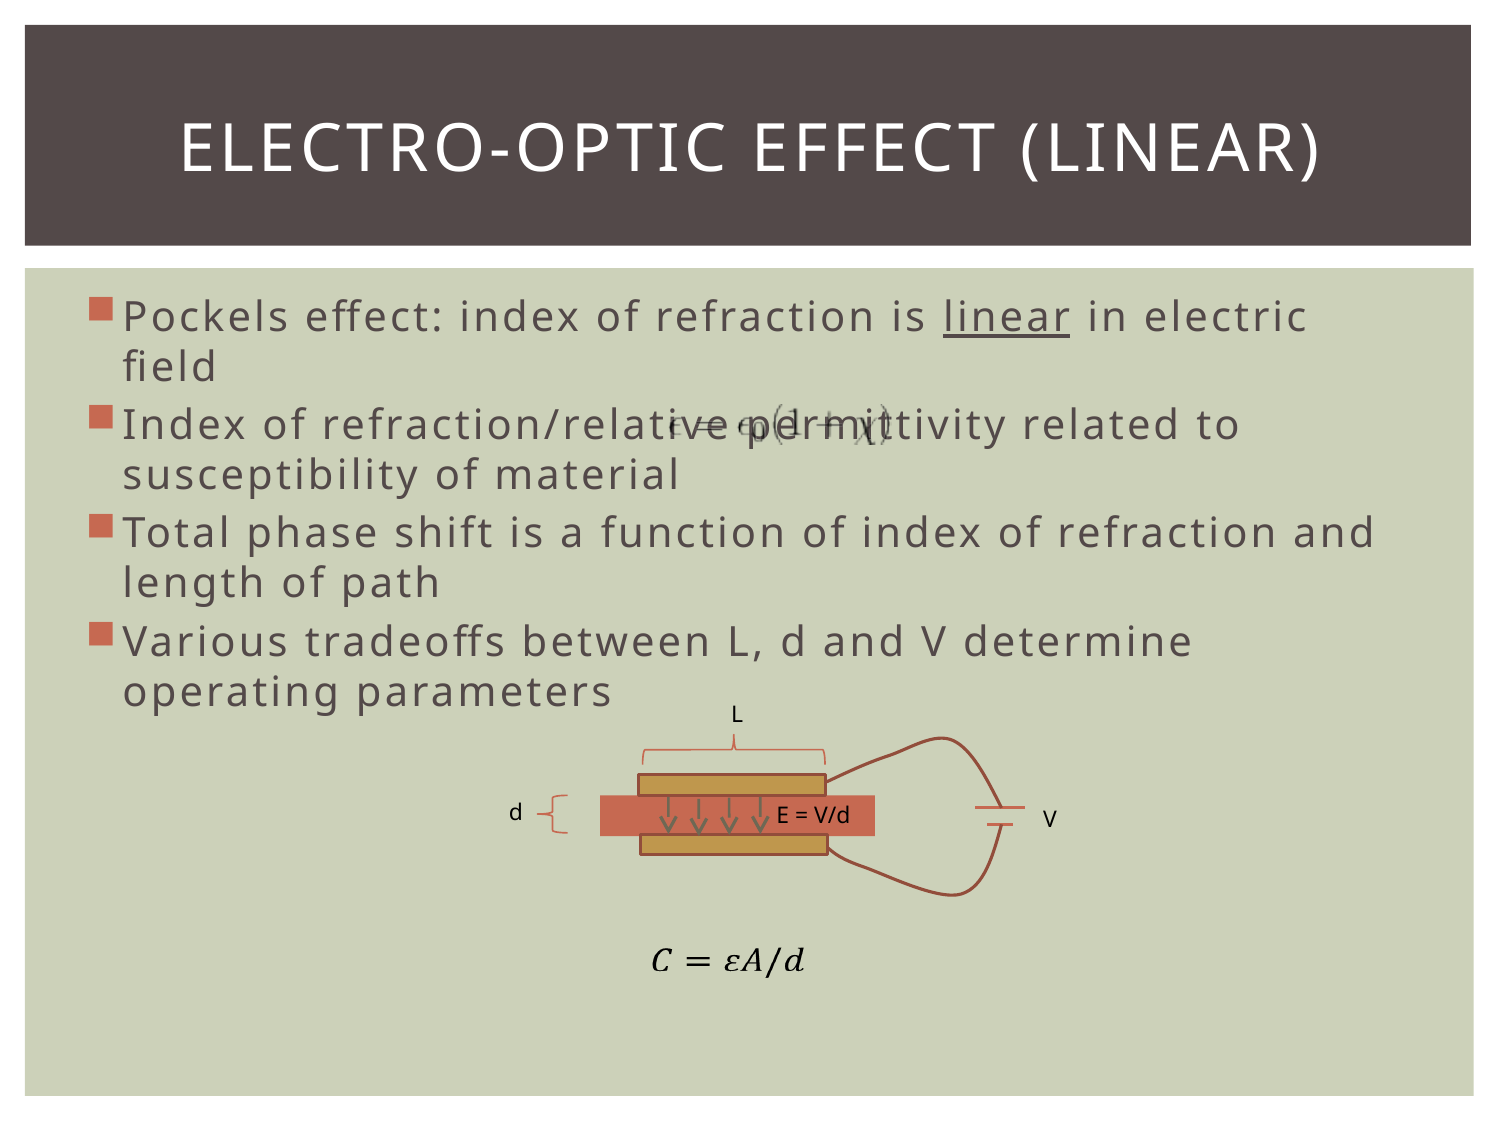

Electro-optic effect (linear)
# Pockels effect: index of refraction is linear in electric field
Index of refraction/relative permittivity related to susceptibility of material
Total phase shift is a function of index of refraction and length of path
Various tradeoffs between L, d and V determine operating parameters
L
d
E = V/d
V